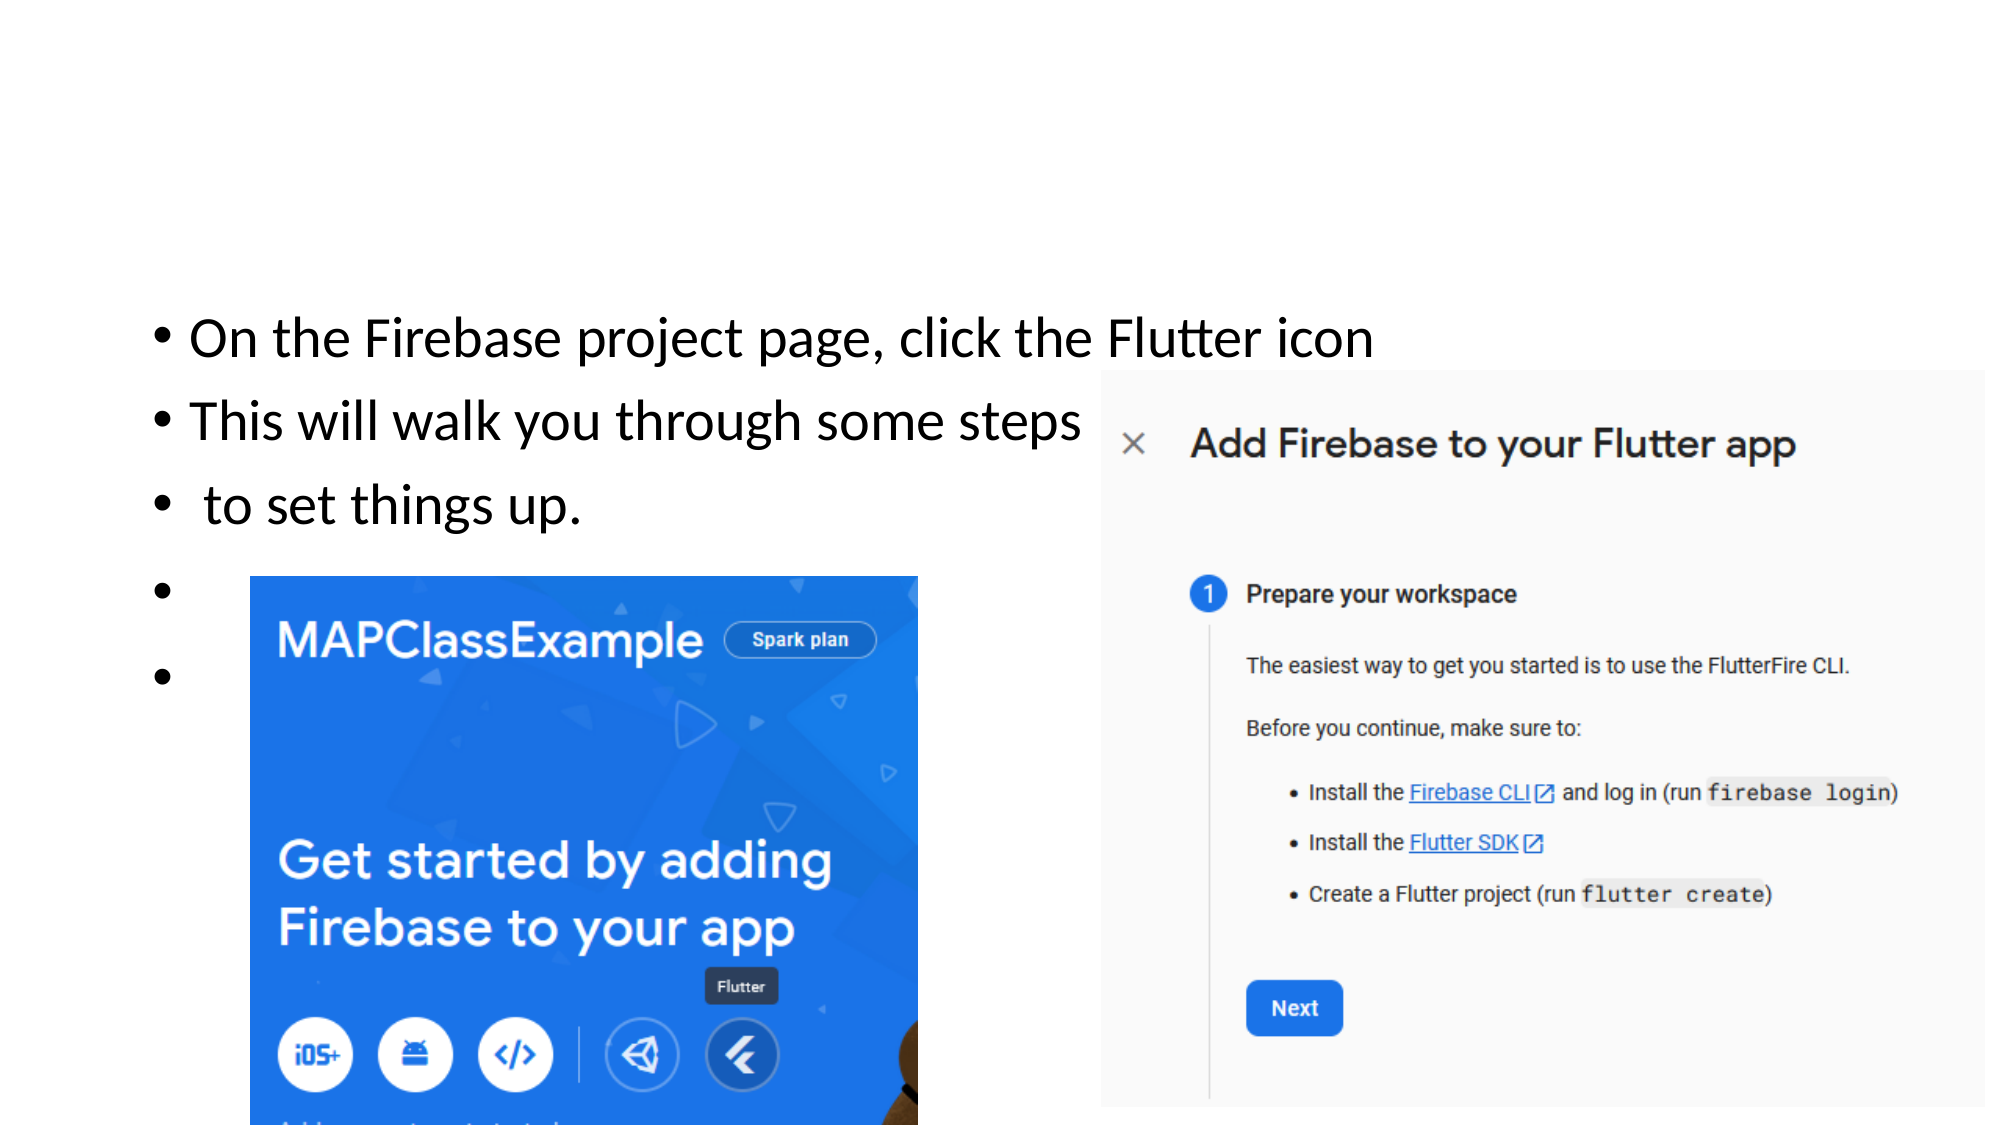

#
On the Firebase project page, click the Flutter icon
This will walk you through some steps
 to set things up.